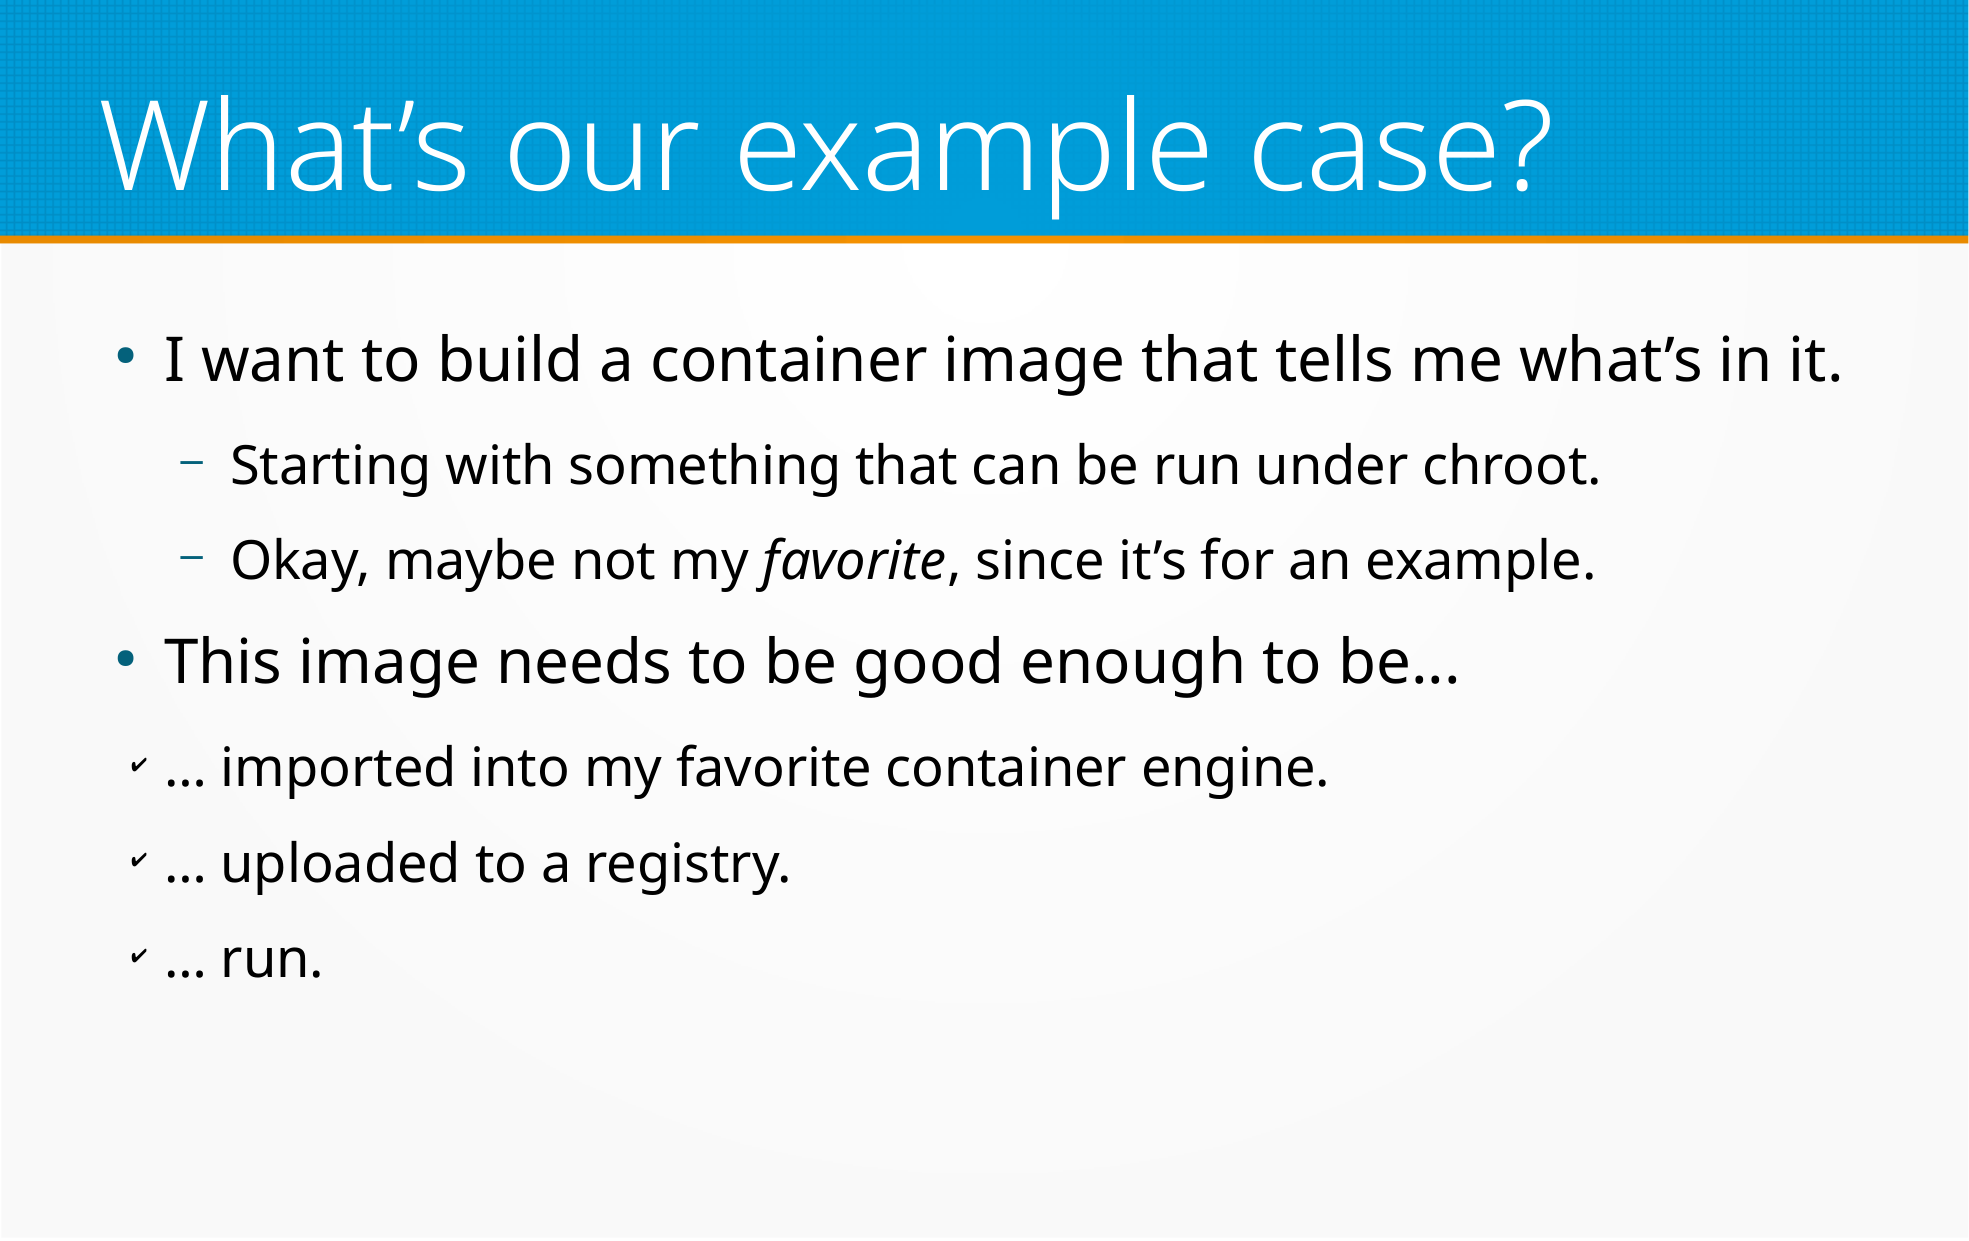

# What’s our example case?
I want to build a container image that tells me what’s in it.
Starting with something that can be run under chroot.
Okay, maybe not my favorite, since it’s for an example.
This image needs to be good enough to be...
… imported into my favorite container engine.
… uploaded to a registry.
… run.